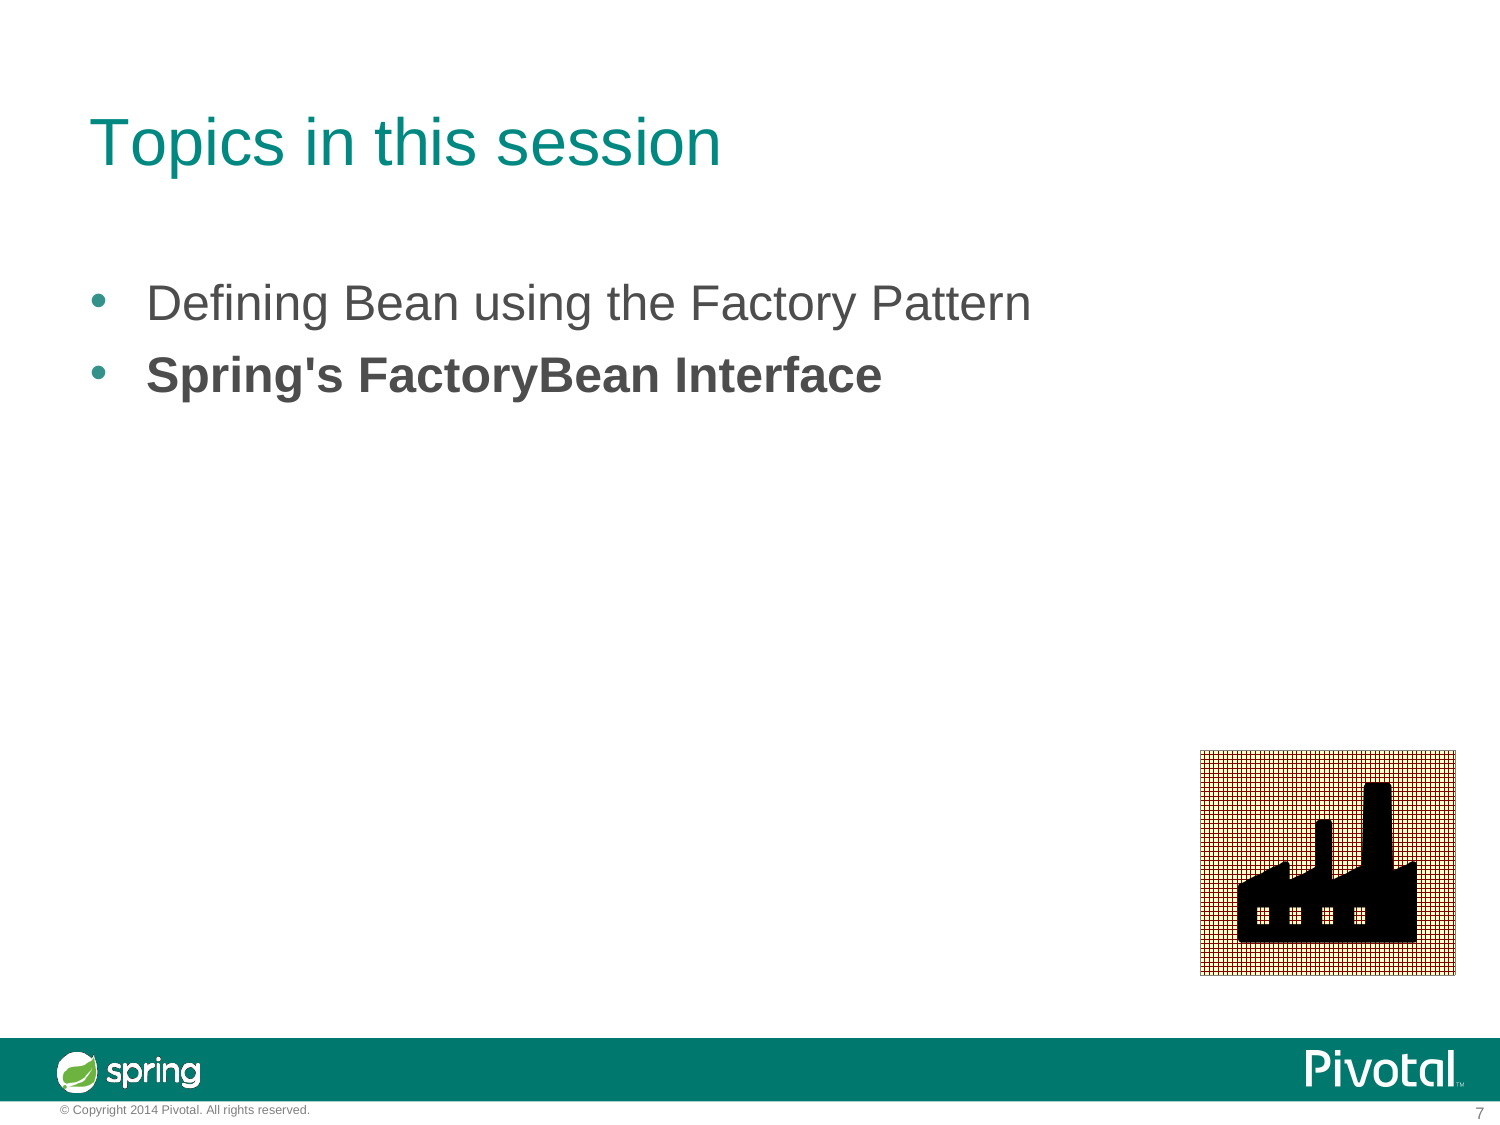

# Topics in this session
Defining Bean using the Factory Pattern
Spring's FactoryBean Interface